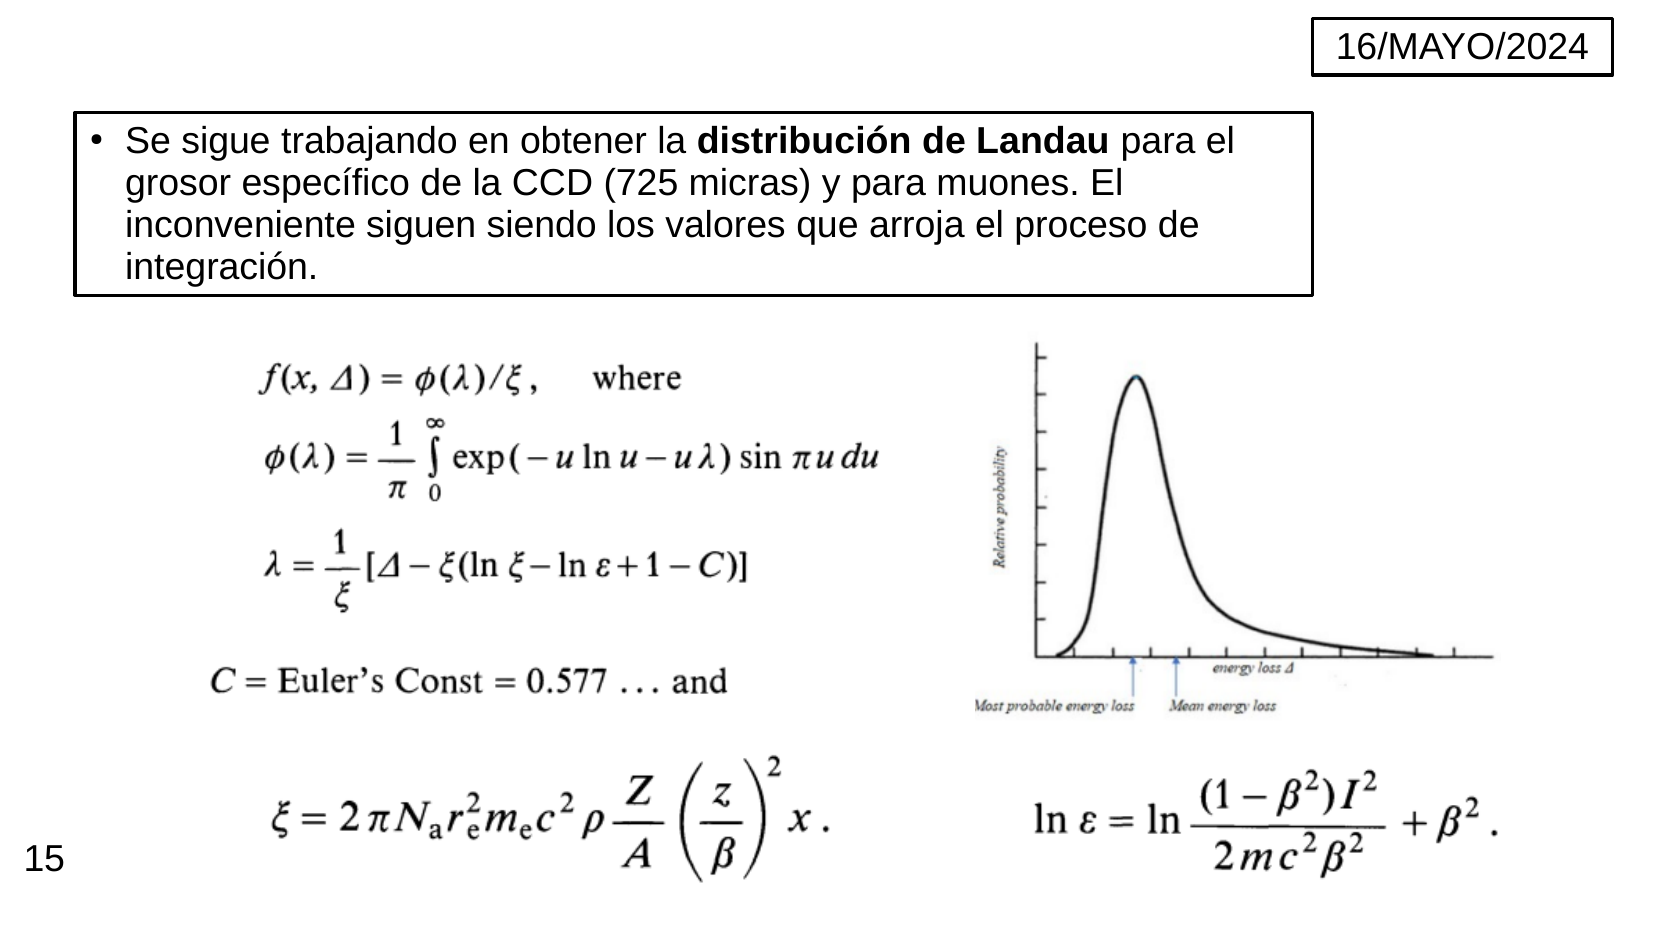

16/MAYO/2024
Se sigue trabajando en obtener la distribución de Landau para el grosor específico de la CCD (725 micras) y para muones. El inconveniente siguen siendo los valores que arroja el proceso de integración.